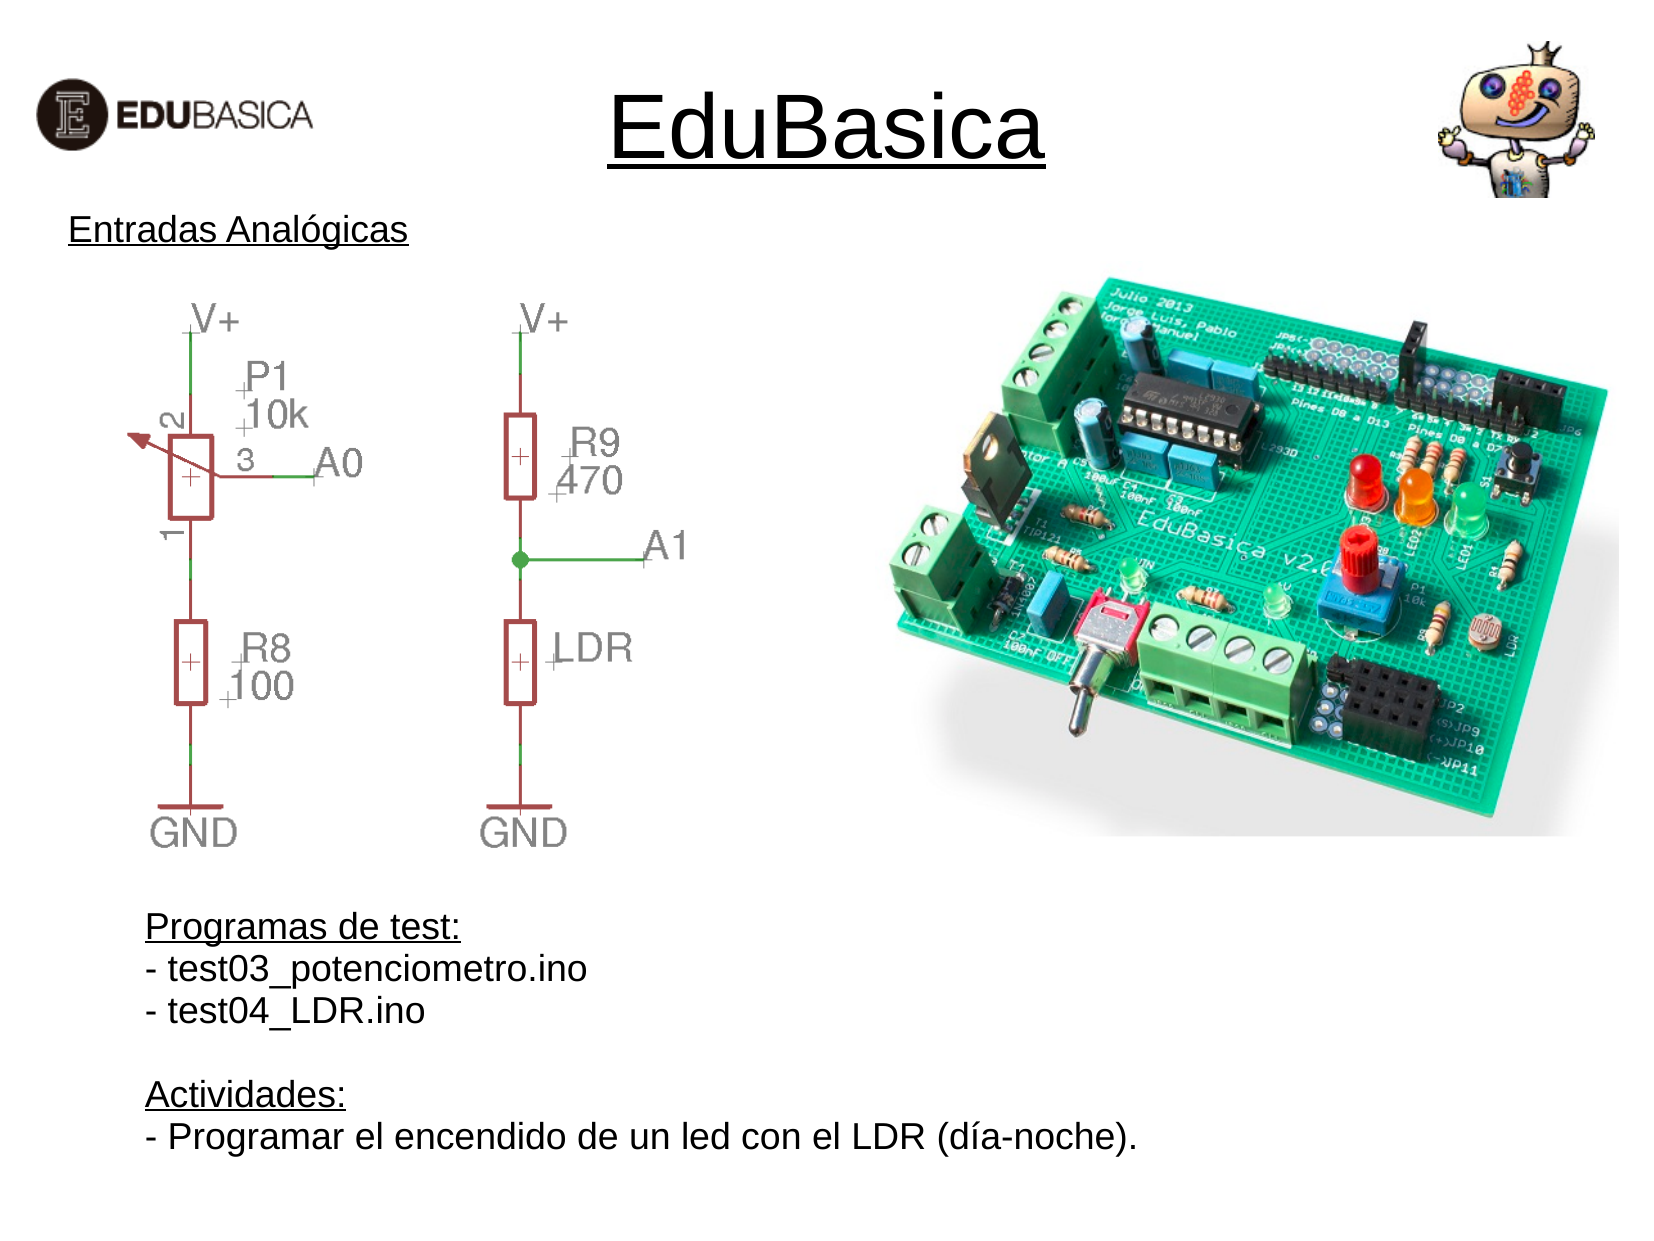

# EduBasica
Entradas Analógicas
Programas de test:
- test03_potenciometro.ino
- test04_LDR.ino
Actividades:
- Programar el encendido de un led con el LDR (día-noche).